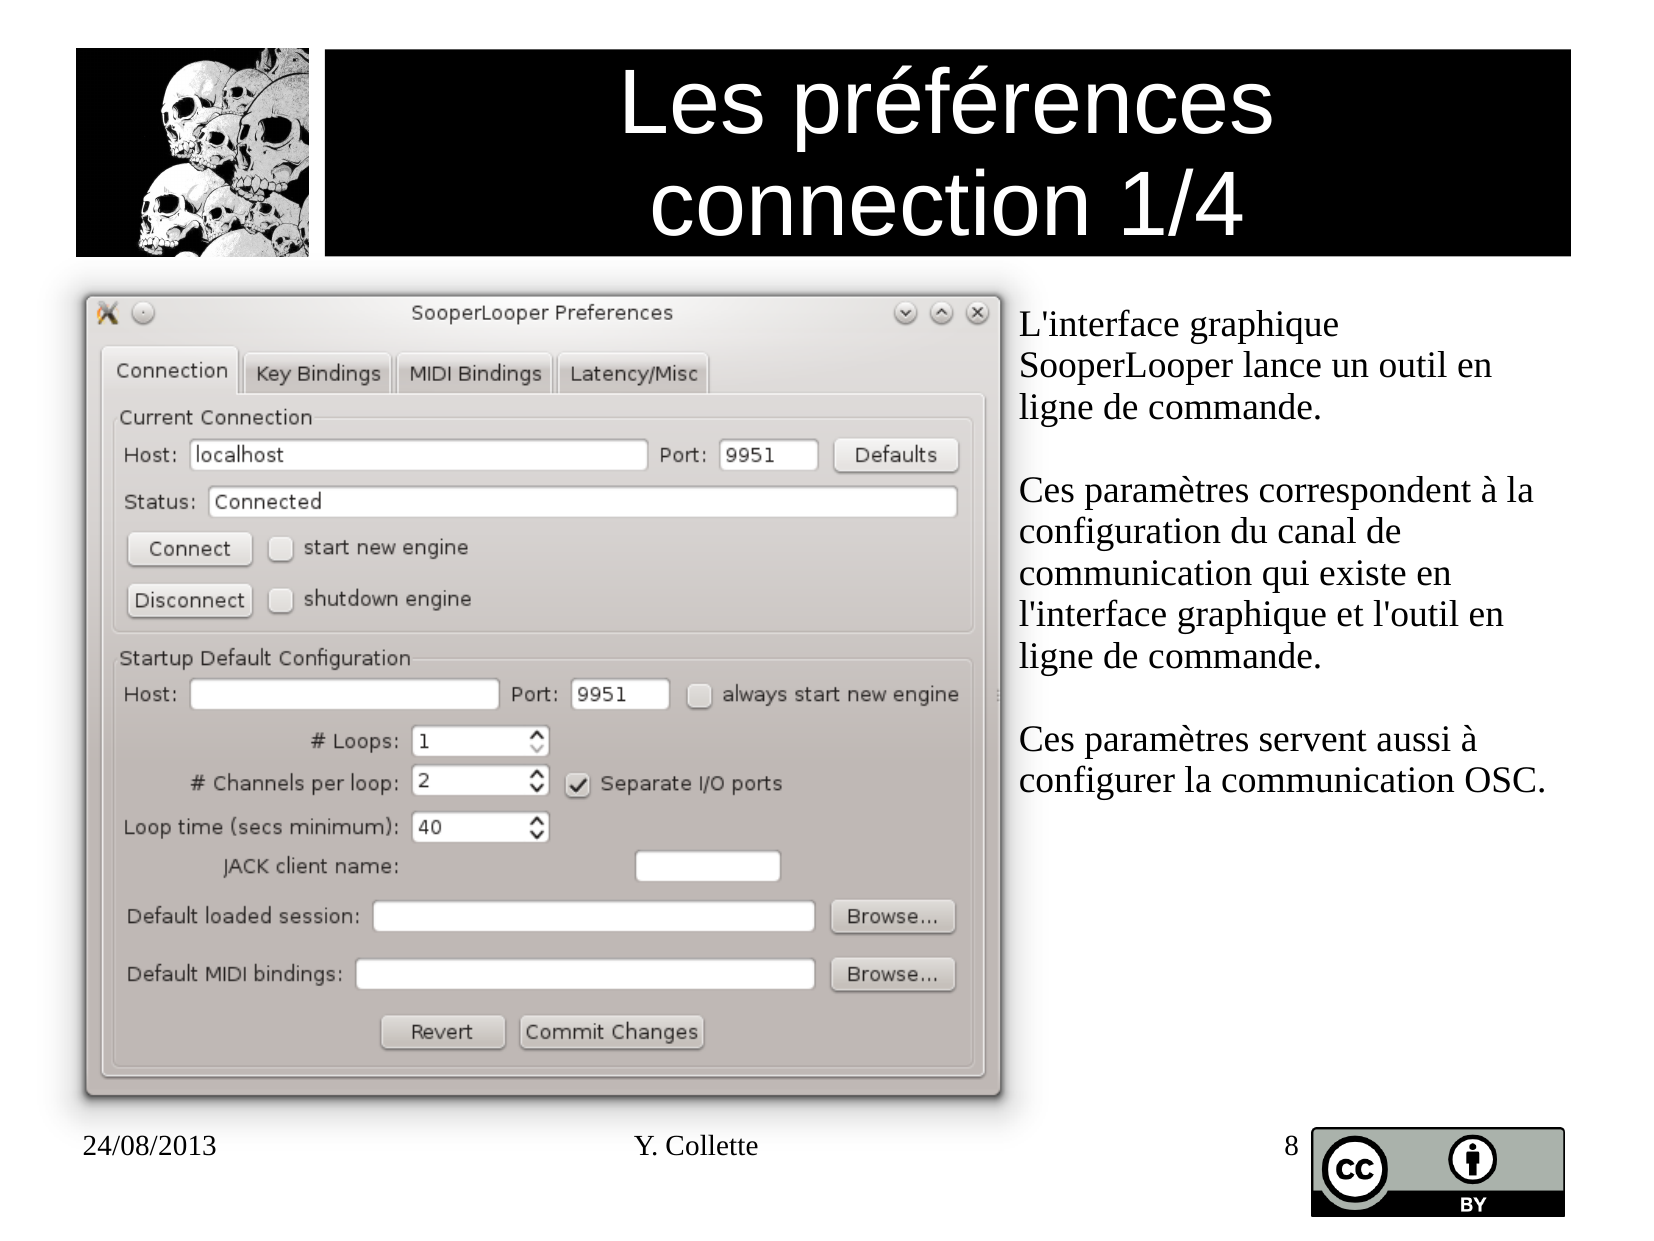

# Les préférences connection 1/4
L'interface graphique SooperLooper lance un outil en ligne de commande.
Ces paramètres correspondent à la configuration du canal de communication qui existe en l'interface graphique et l'outil en ligne de commande.
Ces paramètres servent aussi à configurer la communication OSC.
Y. Collette
8